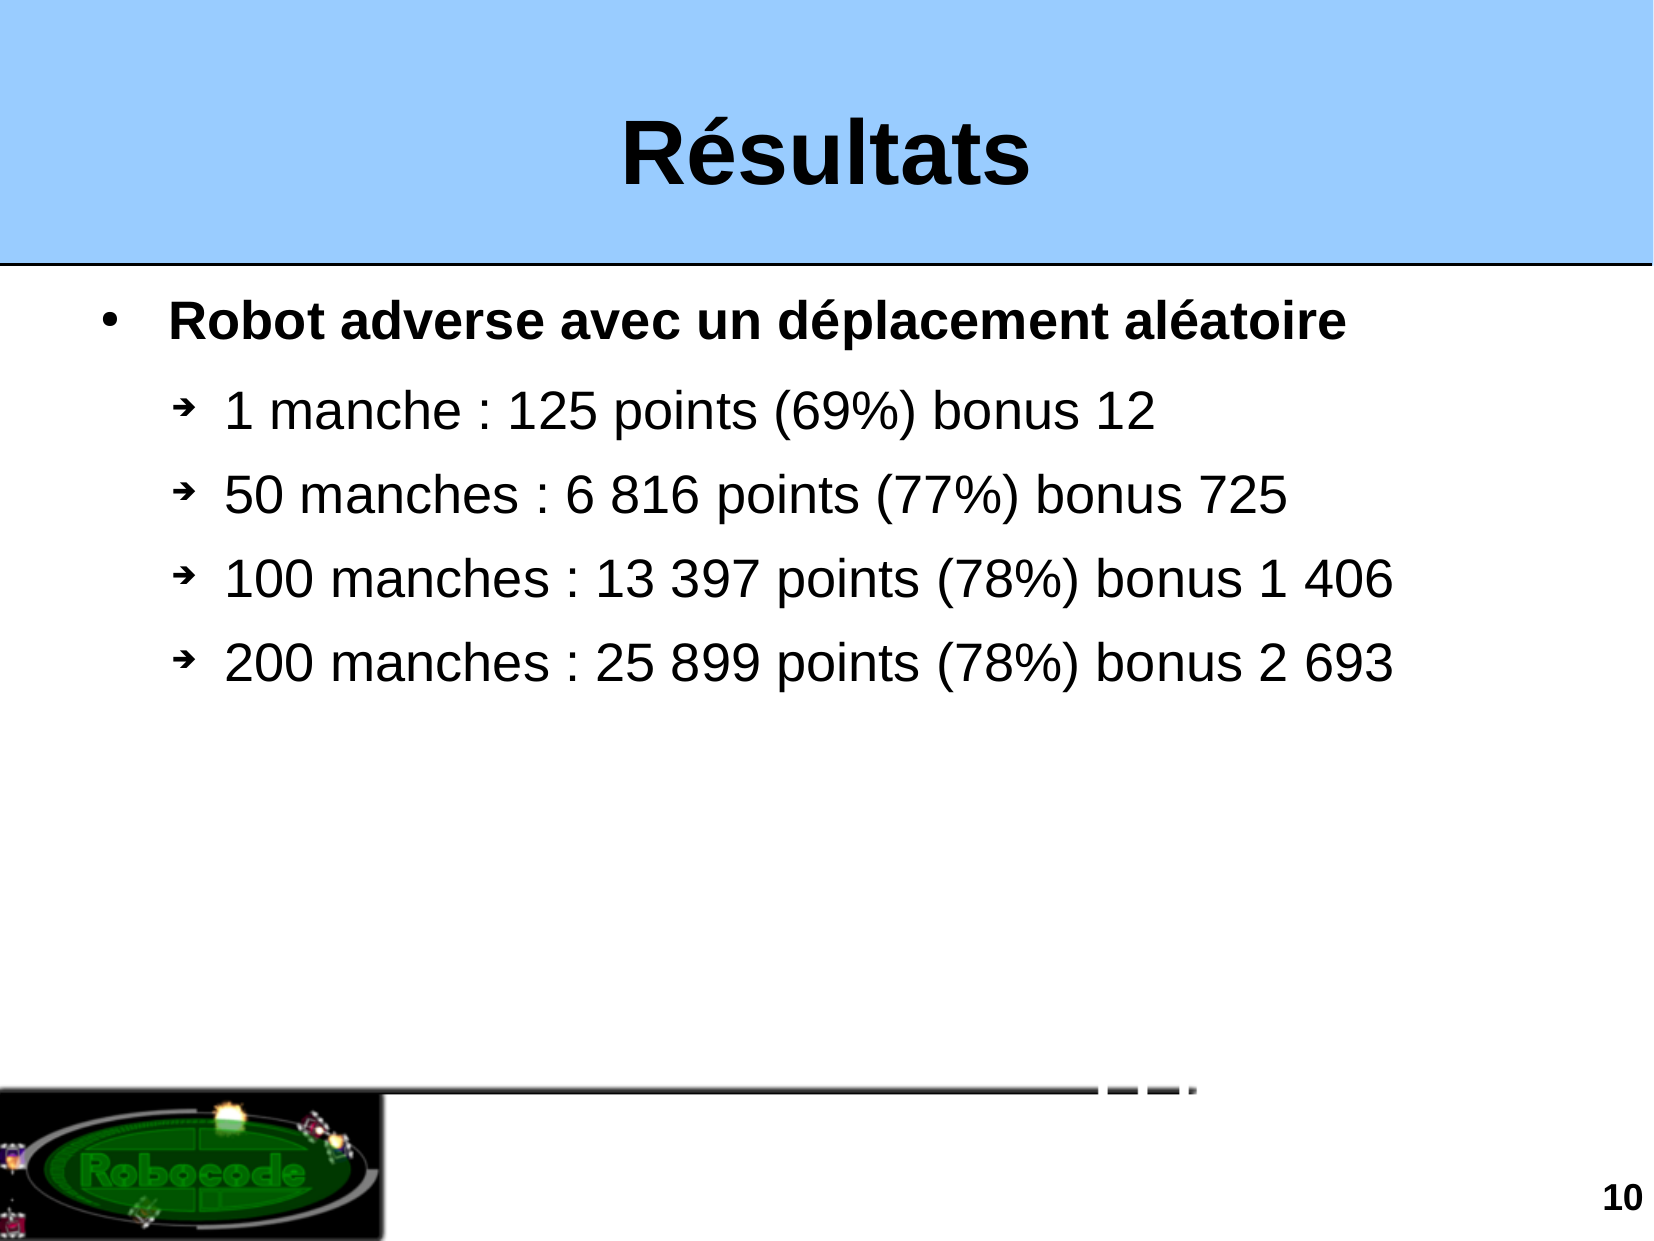

# Résultats
 Robot adverse avec un déplacement aléatoire
1 manche : 125 points (69%) bonus 12
50 manches : 6 816 points (77%) bonus 725
100 manches : 13 397 points (78%) bonus 1 406
200 manches : 25 899 points (78%) bonus 2 693